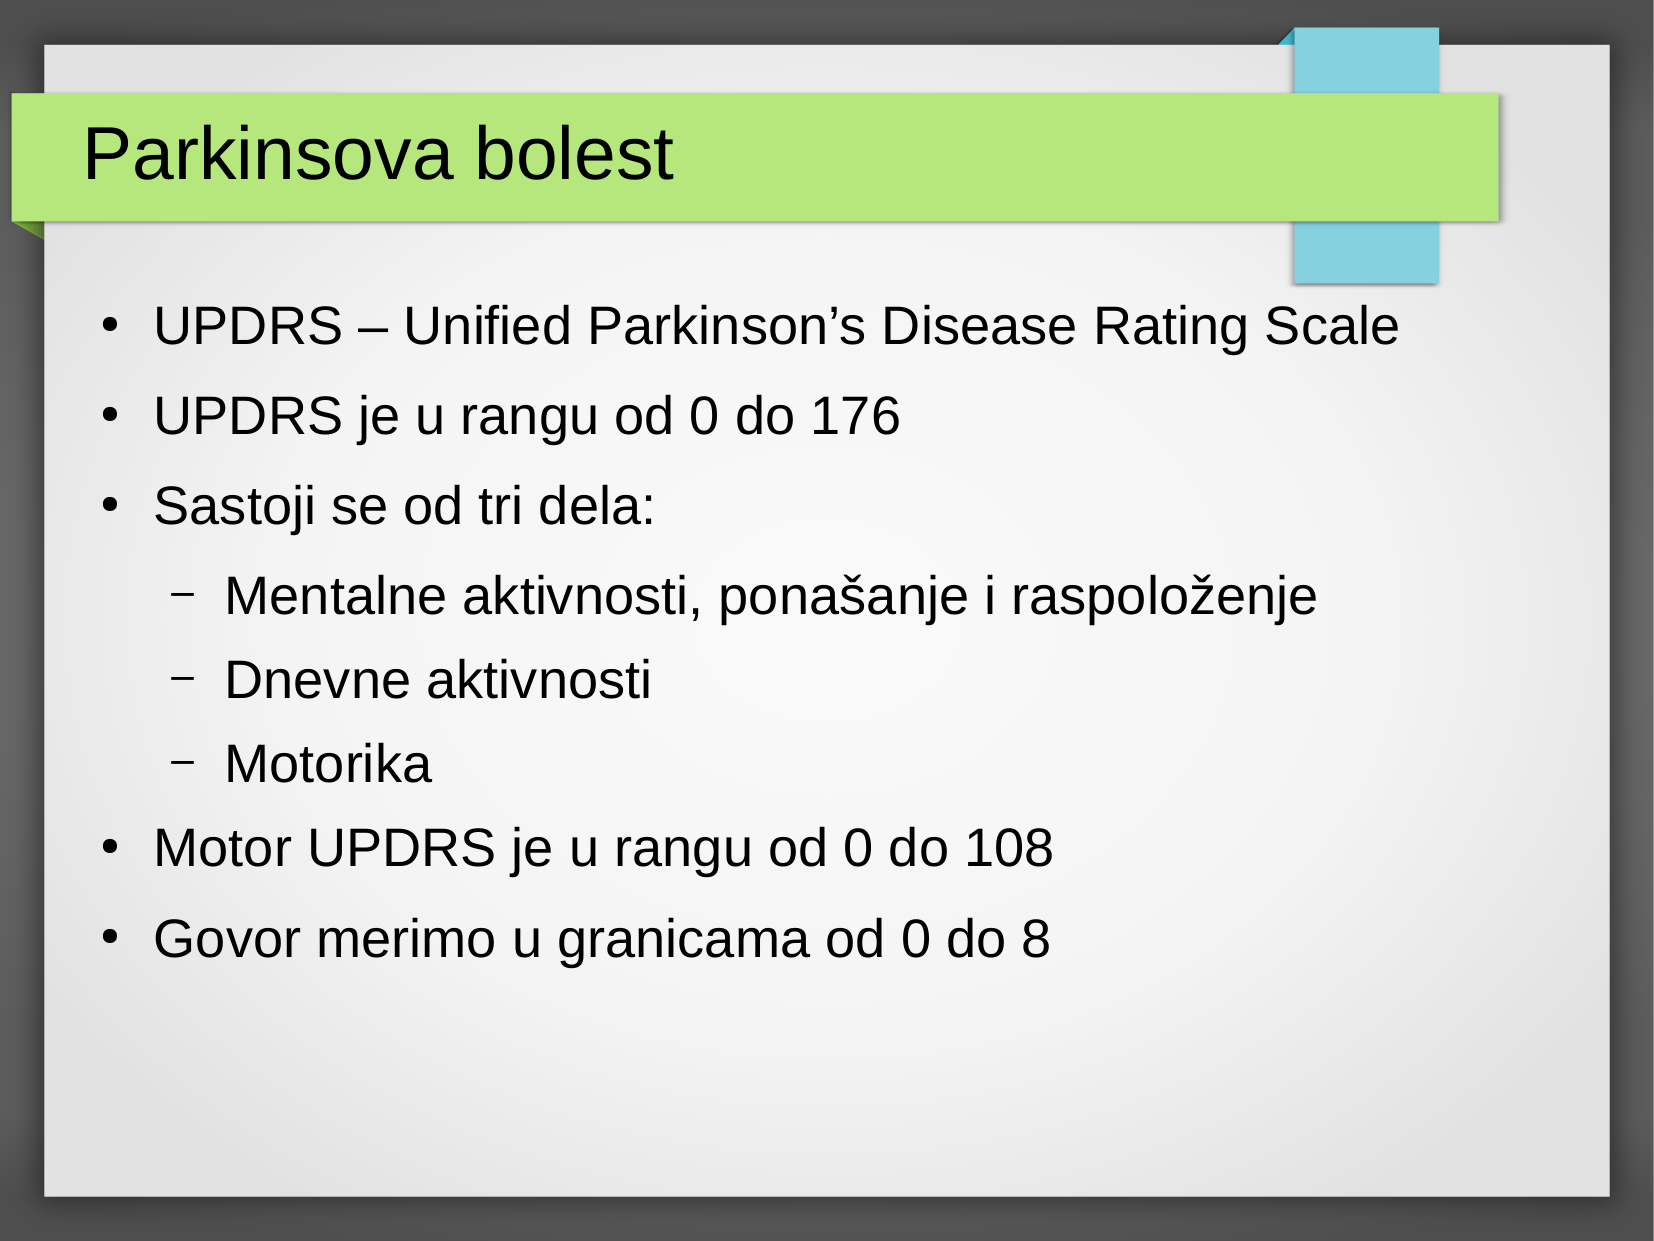

# Parkinsova bolest
UPDRS – Unified Parkinson’s Disease Rating Scale
UPDRS je u rangu od 0 do 176
Sastoji se od tri dela:
Mentalne aktivnosti, ponašanje i raspoloženje
Dnevne aktivnosti
Motorika
Motor UPDRS je u rangu od 0 do 108
Govor merimo u granicama od 0 do 8